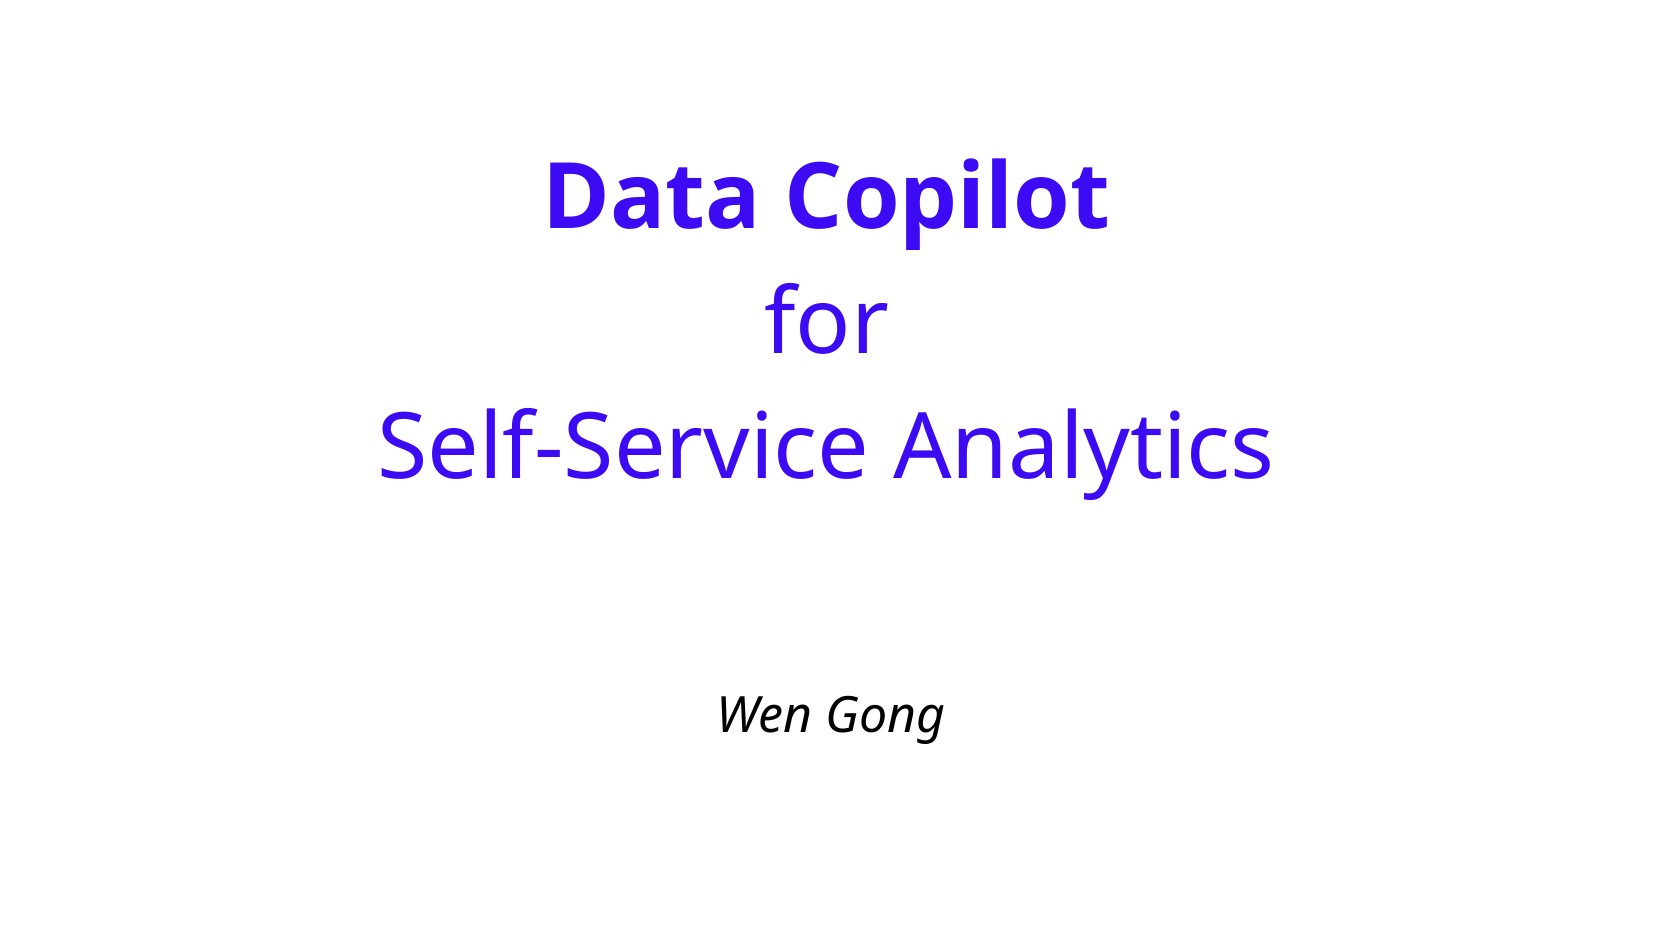

# Data Copilot for Self-Service Analytics
Wen Gong